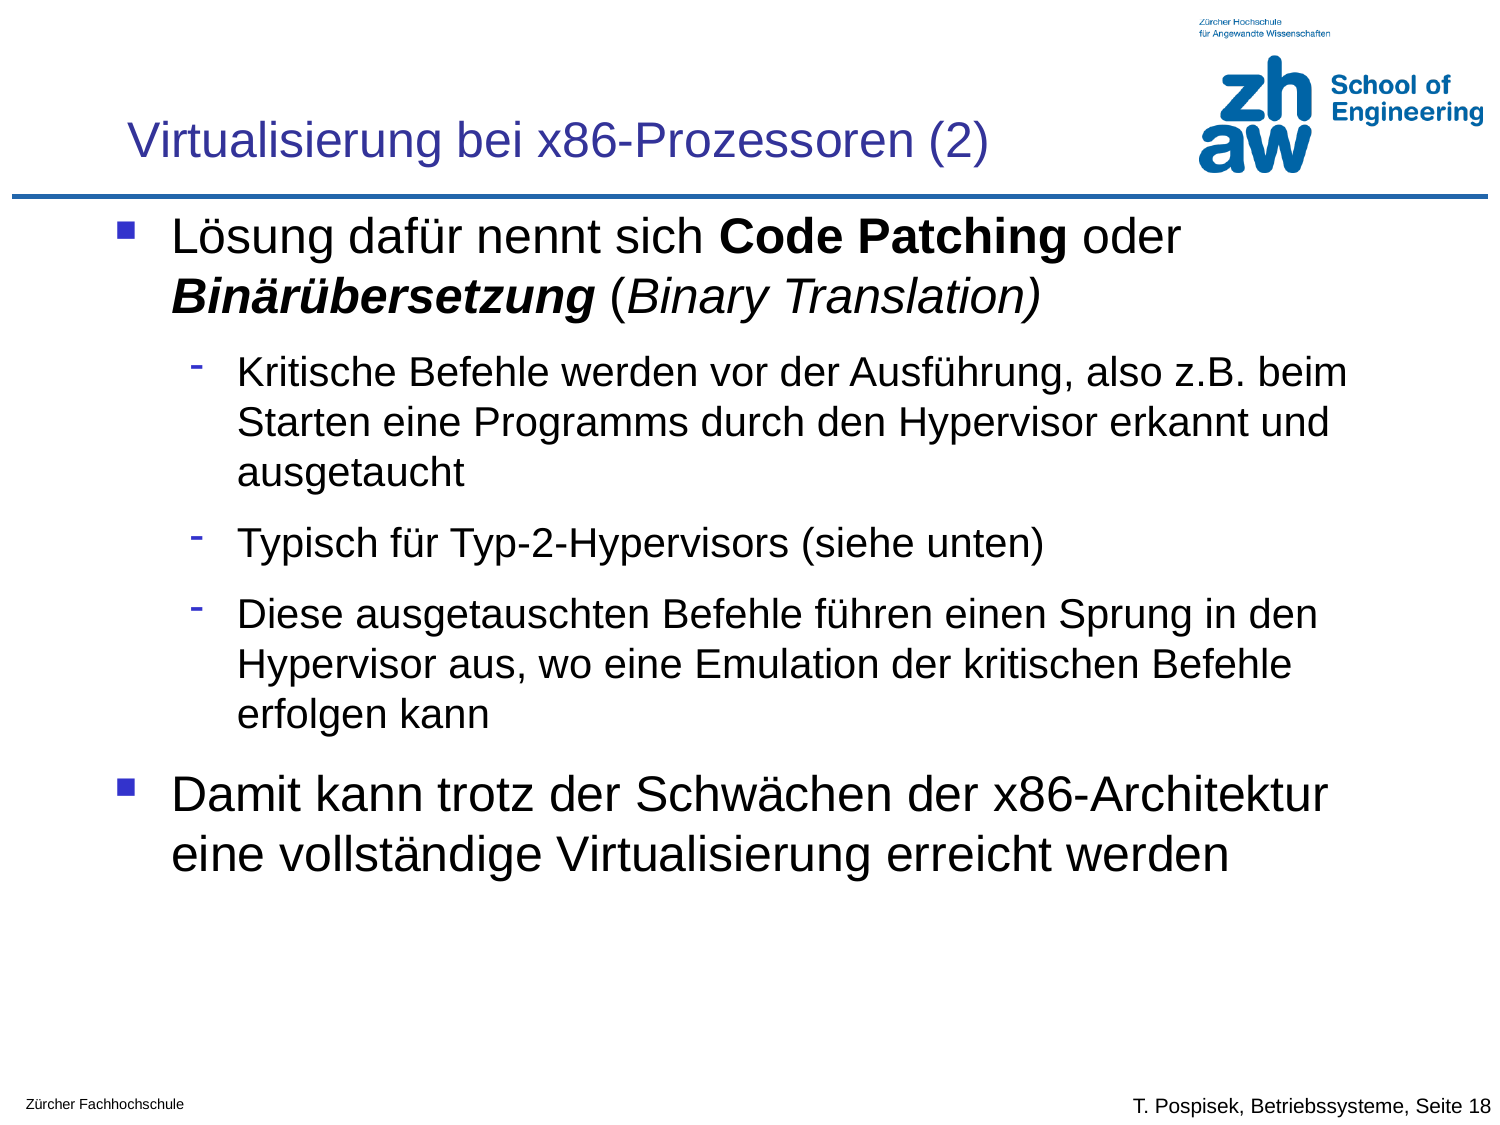

# Virtualisierung bei x86-Prozessoren (2)
Lösung dafür nennt sich Code Patching oder Binärübersetzung (Binary Translation)
Kritische Befehle werden vor der Ausführung, also z.B. beim Starten eine Programms durch den Hypervisor erkannt und ausgetaucht
Typisch für Typ-2-Hypervisors (siehe unten)
Diese ausgetauschten Befehle führen einen Sprung in den Hypervisor aus, wo eine Emulation der kritischen Befehle erfolgen kann
Damit kann trotz der Schwächen der x86-Architektur eine vollständige Virtualisierung erreicht werden